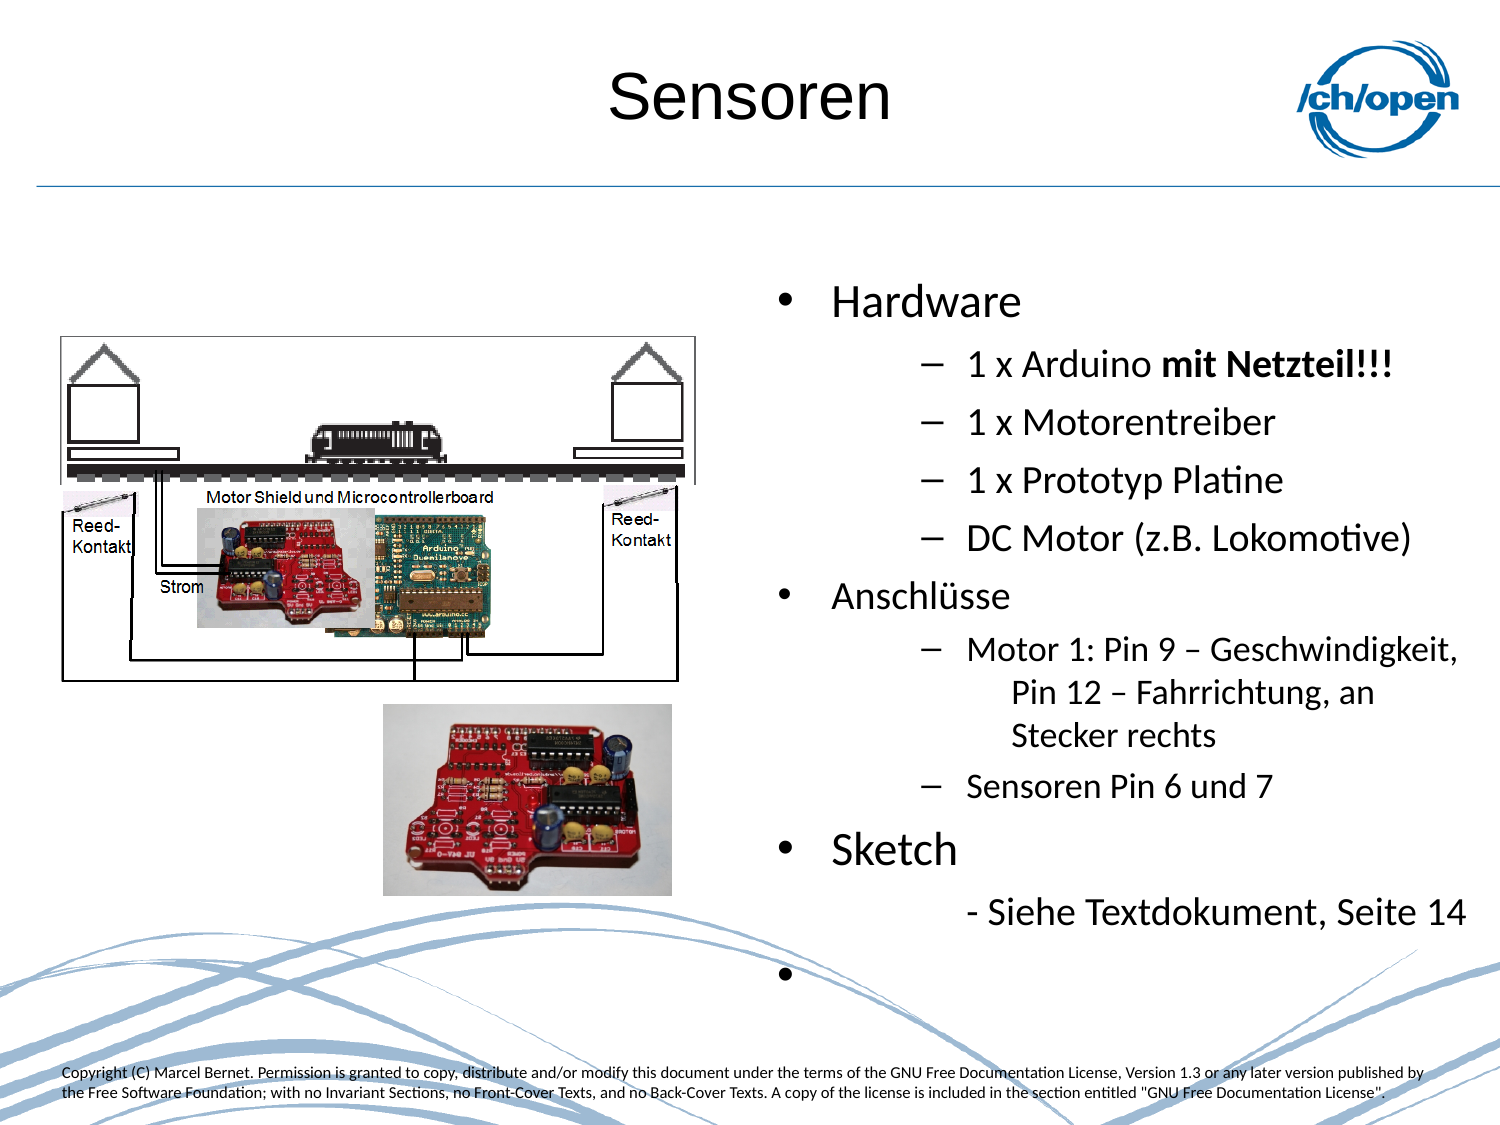

Sensoren
# Hardware
1 x Arduino mit Netzteil!!!
1 x Motorentreiber
1 x Prototyp Platine
DC Motor (z.B. Lokomotive)
Anschlüsse
Motor 1: Pin 9 – Geschwindigkeit, Pin 12 – Fahrrichtung, an Stecker rechts
Sensoren Pin 6 und 7
Sketch
- Siehe Textdokument, Seite 14